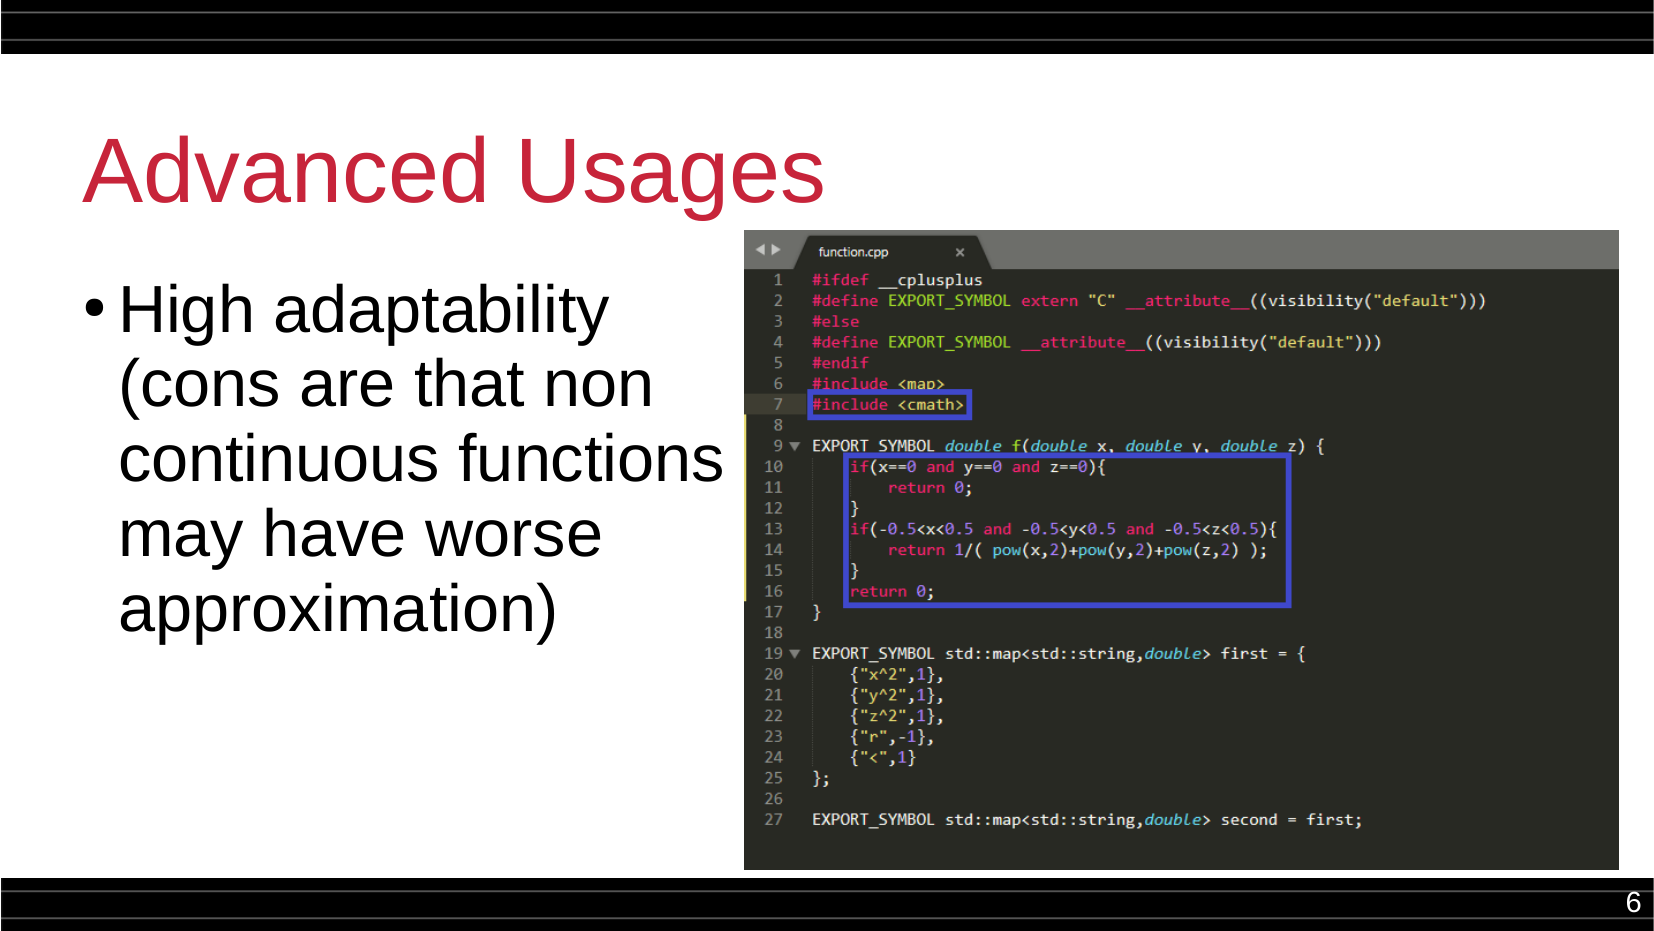

# Advanced Usages
High adaptability
(cons are that non
continuous functions
may have worse
approximation)